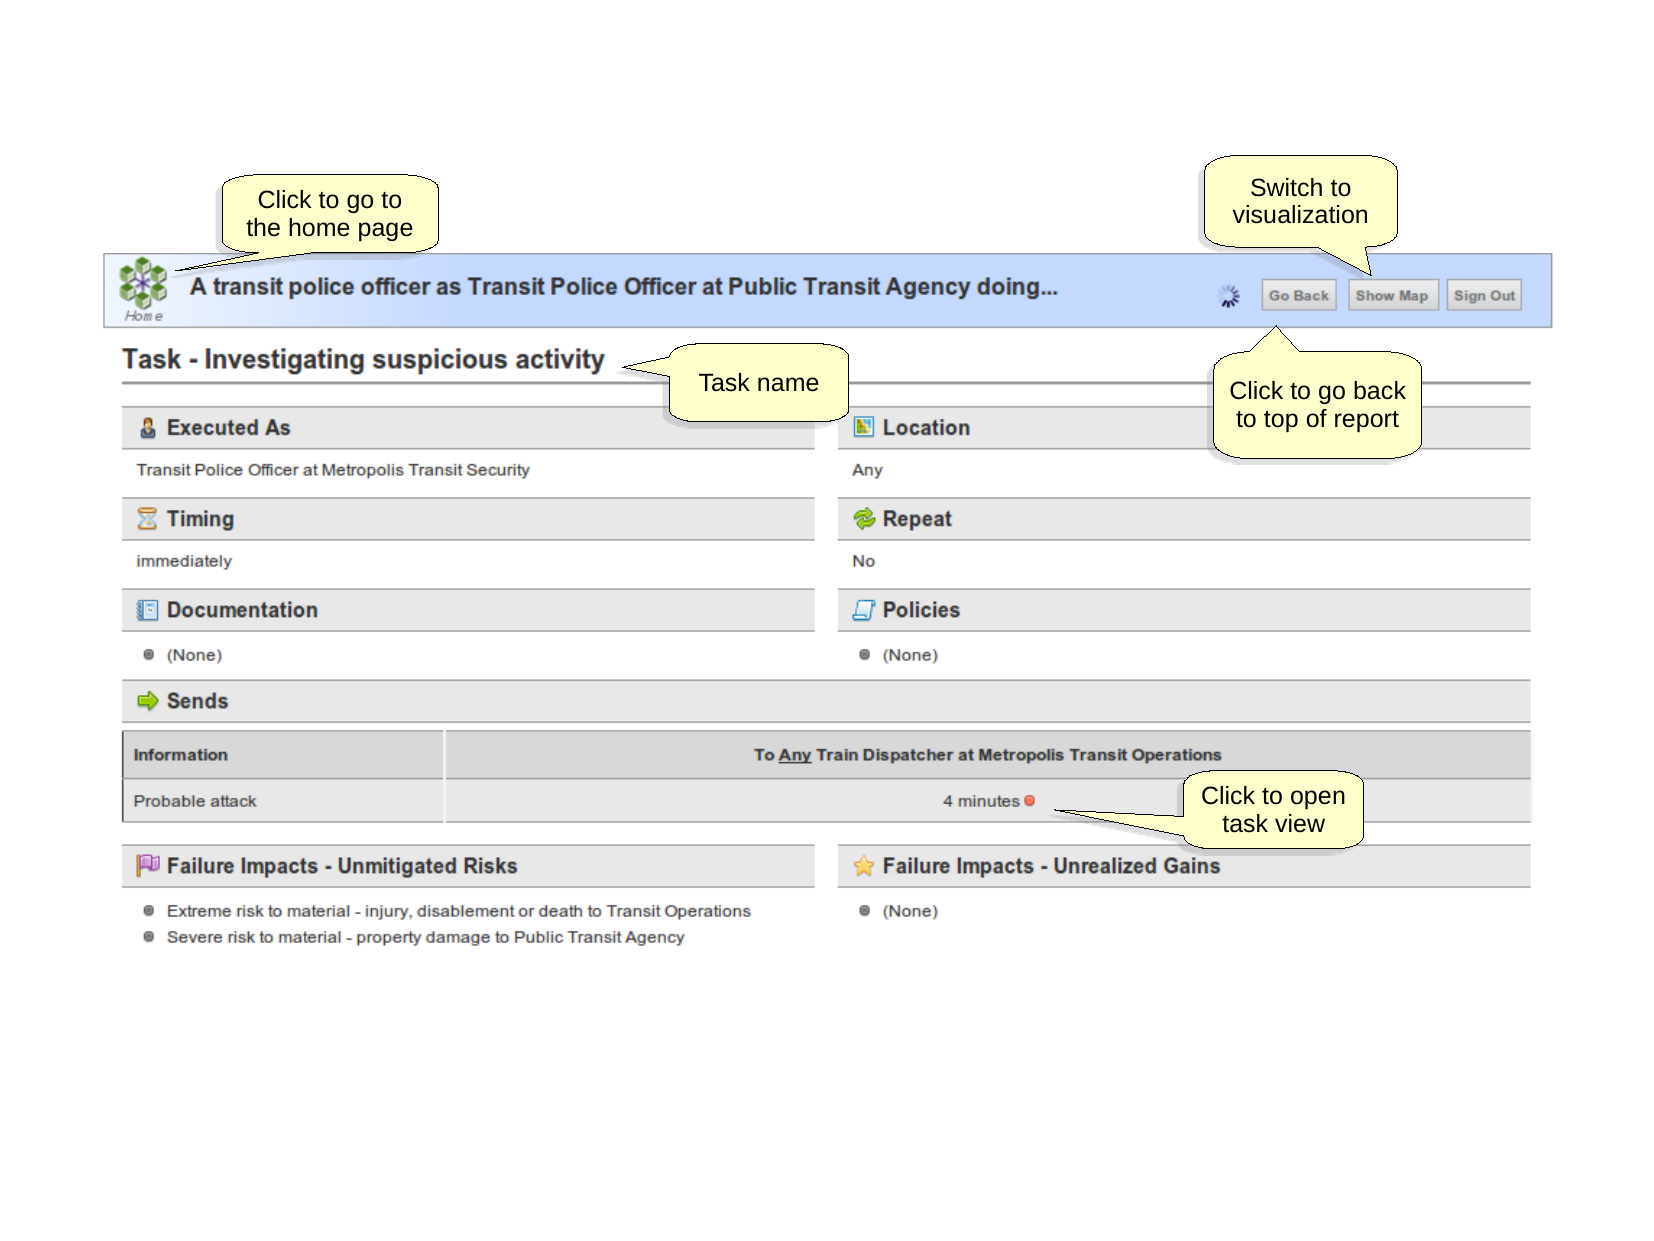

Switch to visualization
Click to go to the home page
Task name
Click to go back to top of report
Click to open task view